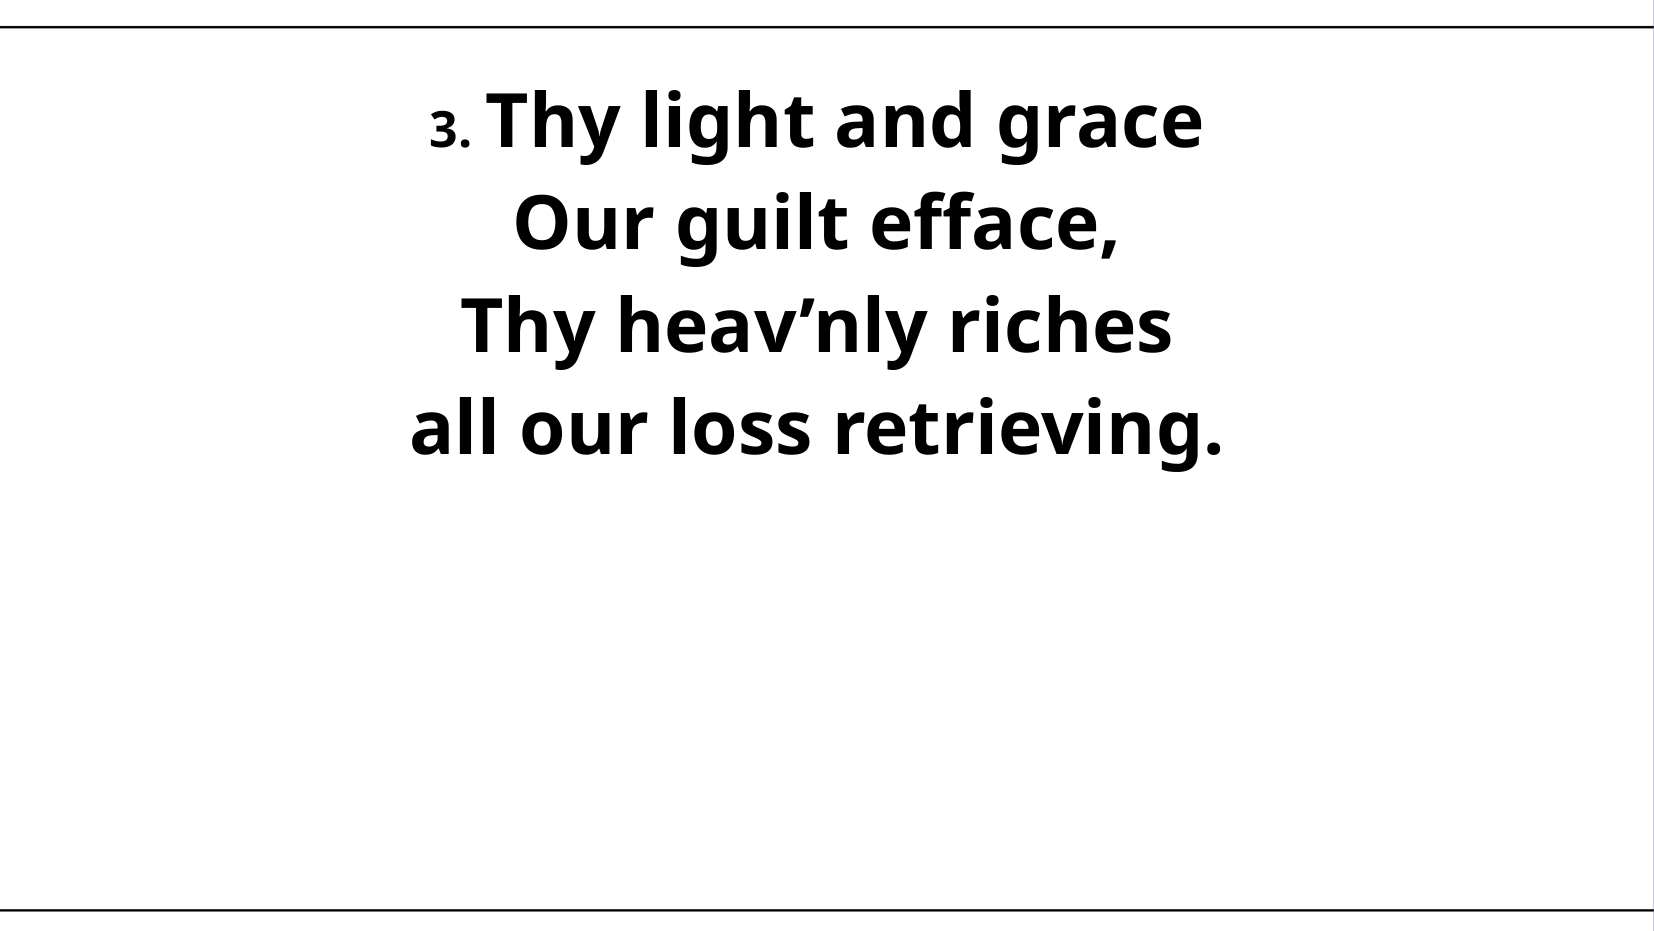

3. Thy light and grace
Our guilt efface,
Thy heav’nly riches
all our loss retrieving.